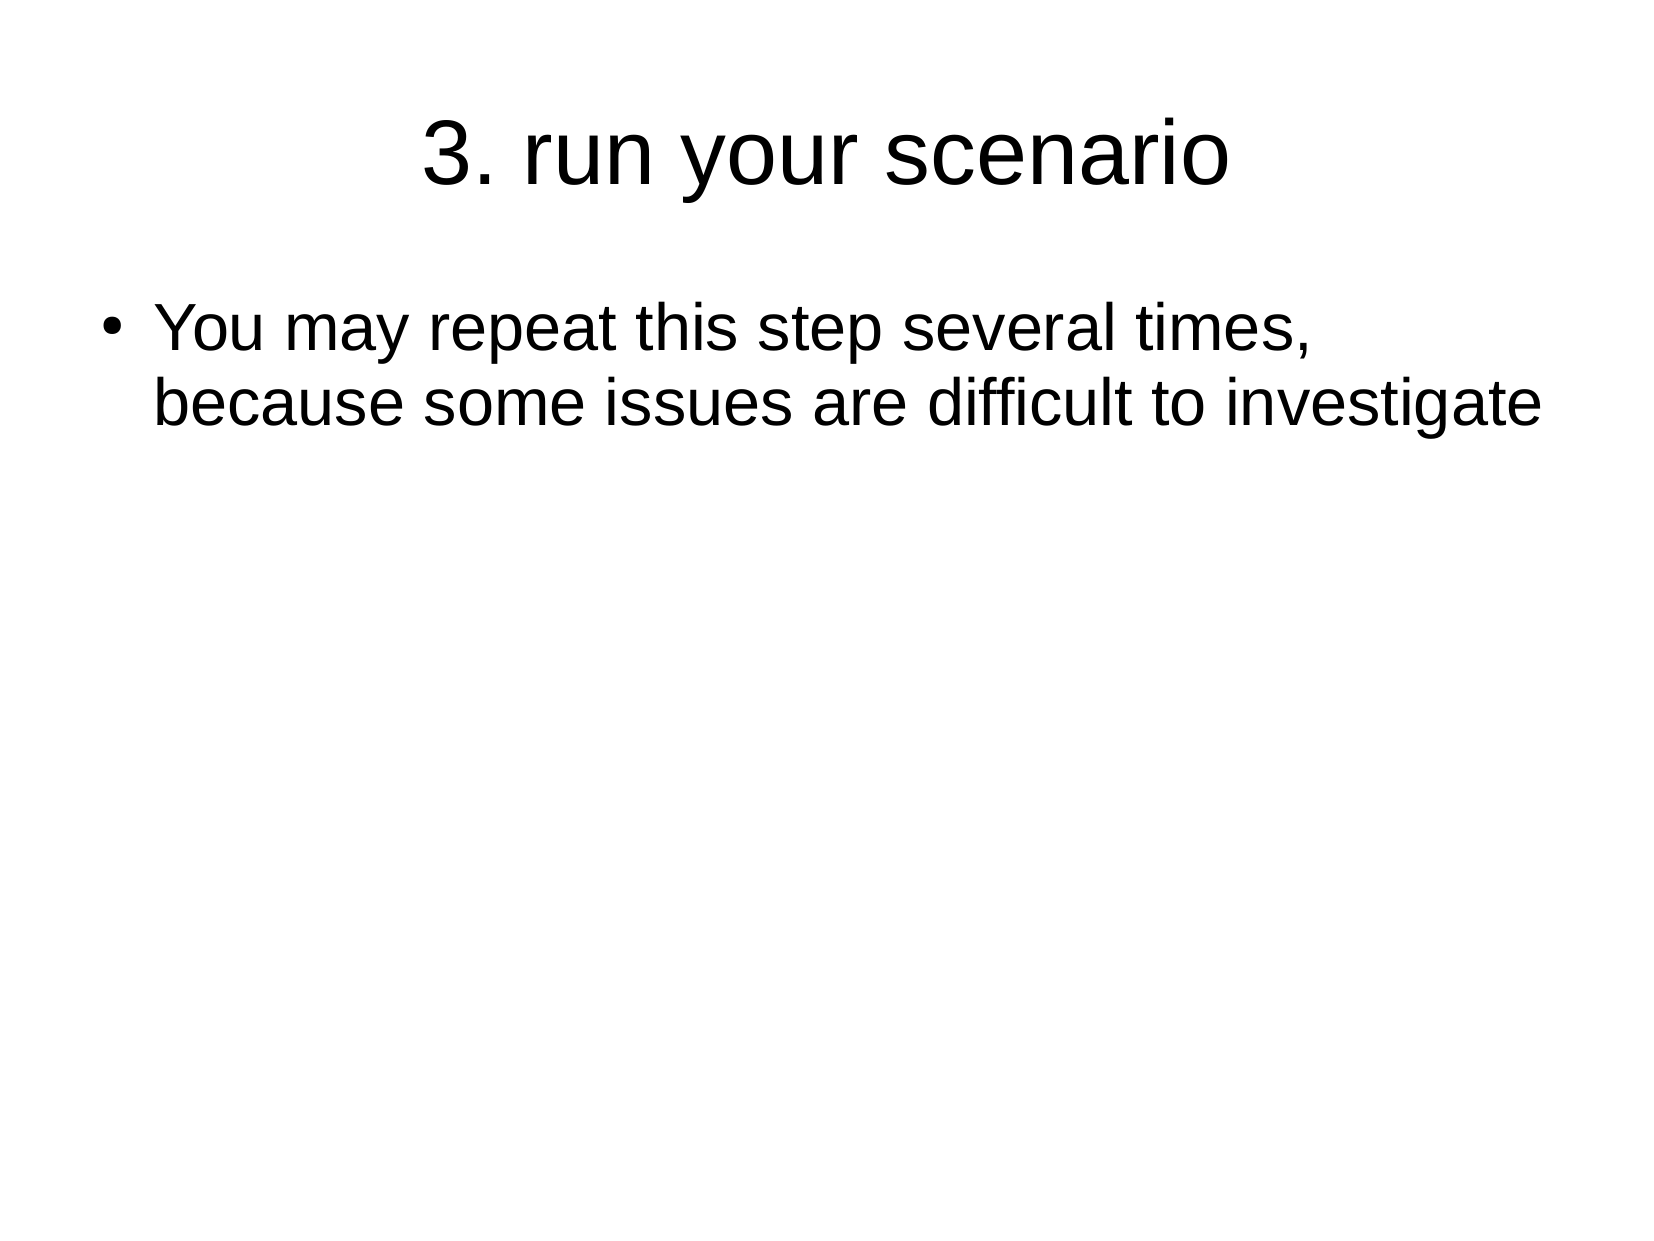

# 3. run your scenario
You may repeat this step several times, because some issues are difficult to investigate